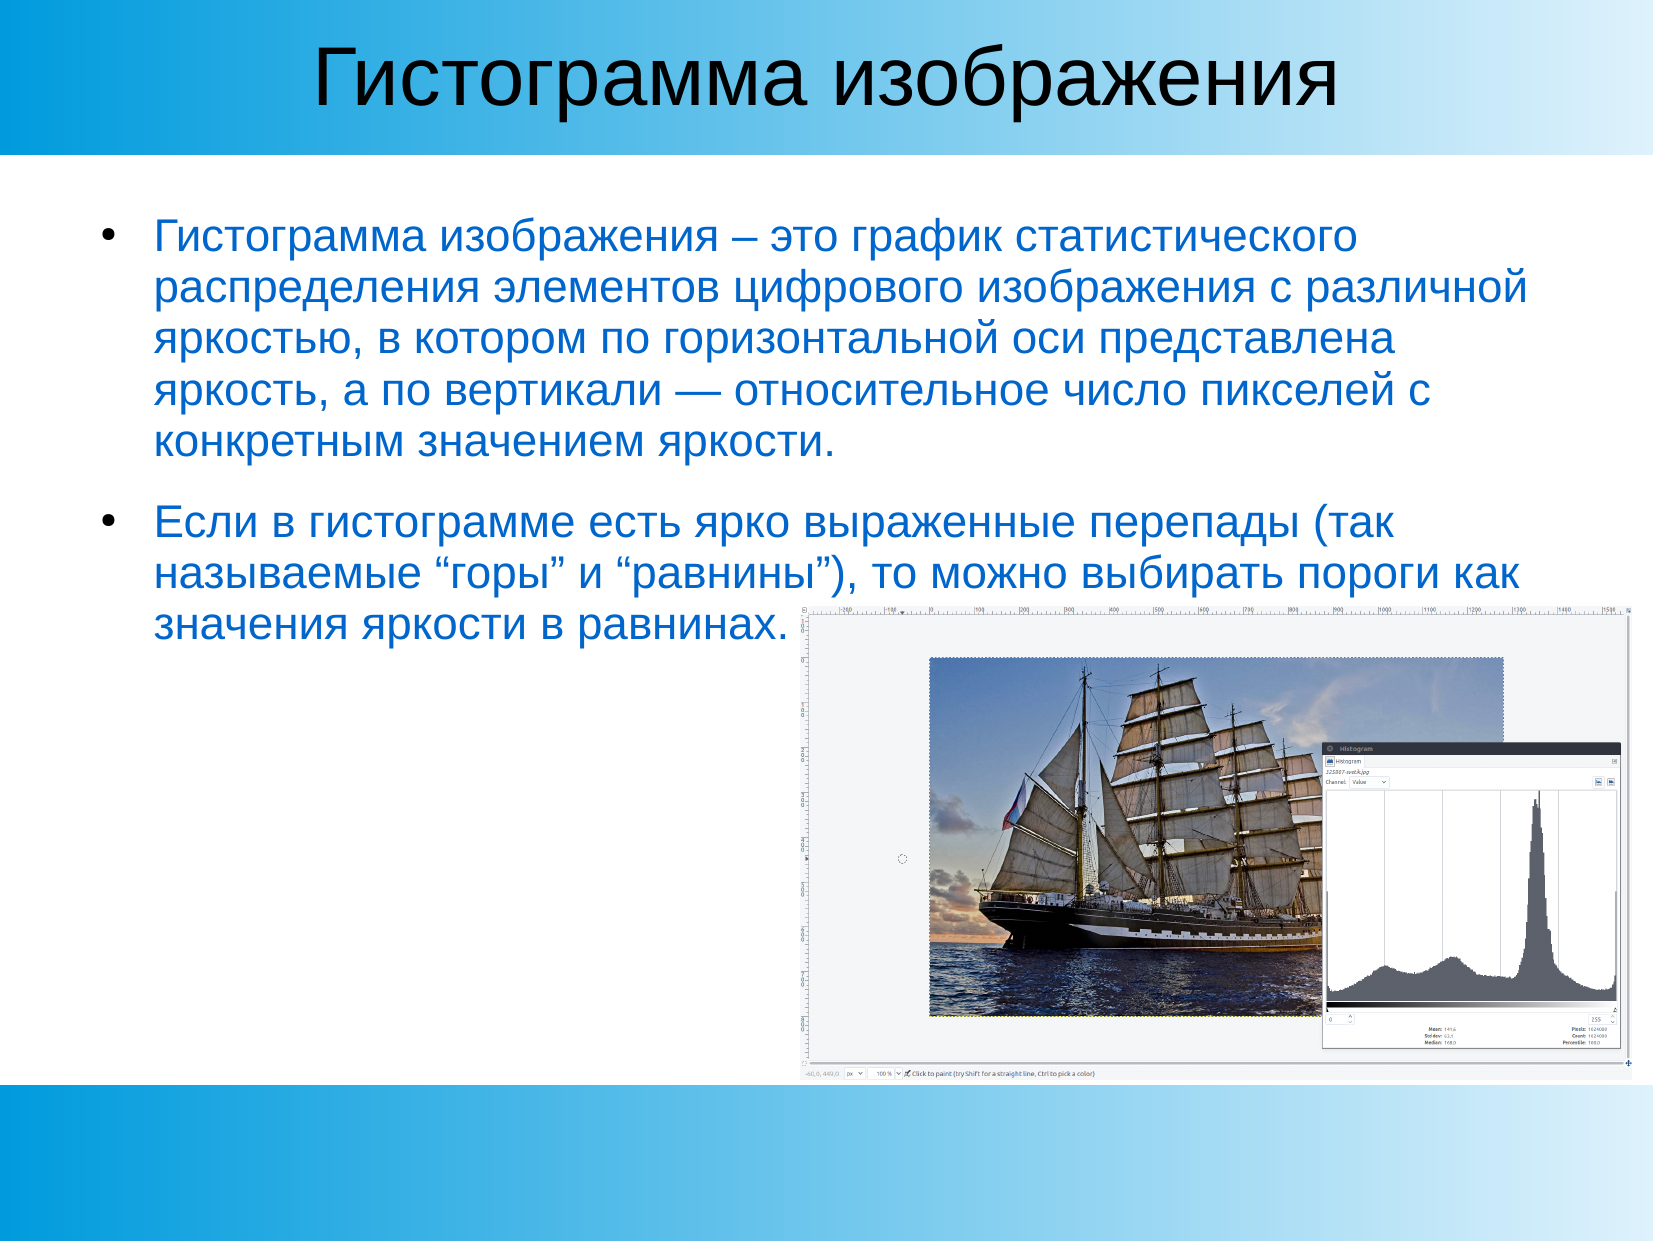

# Гистограмма изображения
Гистограмма изображения – это график статистического распределения элементов цифрового изображения с различной яркостью, в котором по горизонтальной оси представлена яркость, а по вертикали — относительное число пикселей с конкретным значением яркости.
Если в гистограмме есть ярко выраженные перепады (так называемые “горы” и “равнины”), то можно выбирать пороги как значения яркости в равнинах.